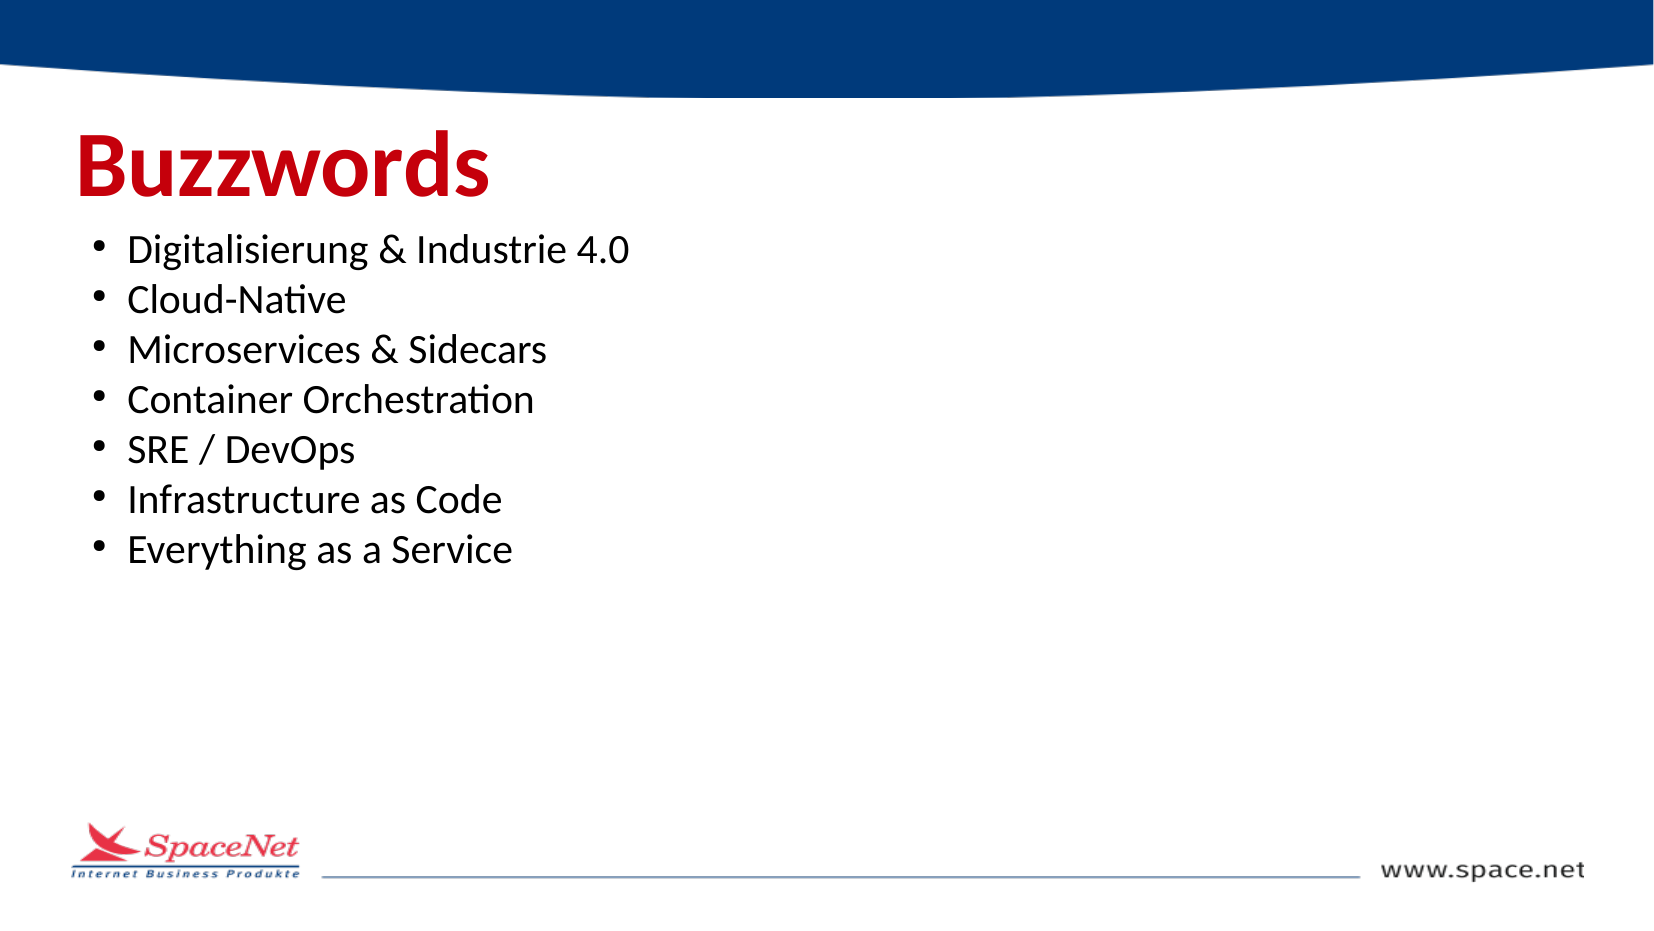

Buzzwords
Digitalisierung & Industrie 4.0
Cloud-Native
Microservices & Sidecars
Container Orchestration
SRE / DevOps
Infrastructure as Code
Everything as a Service